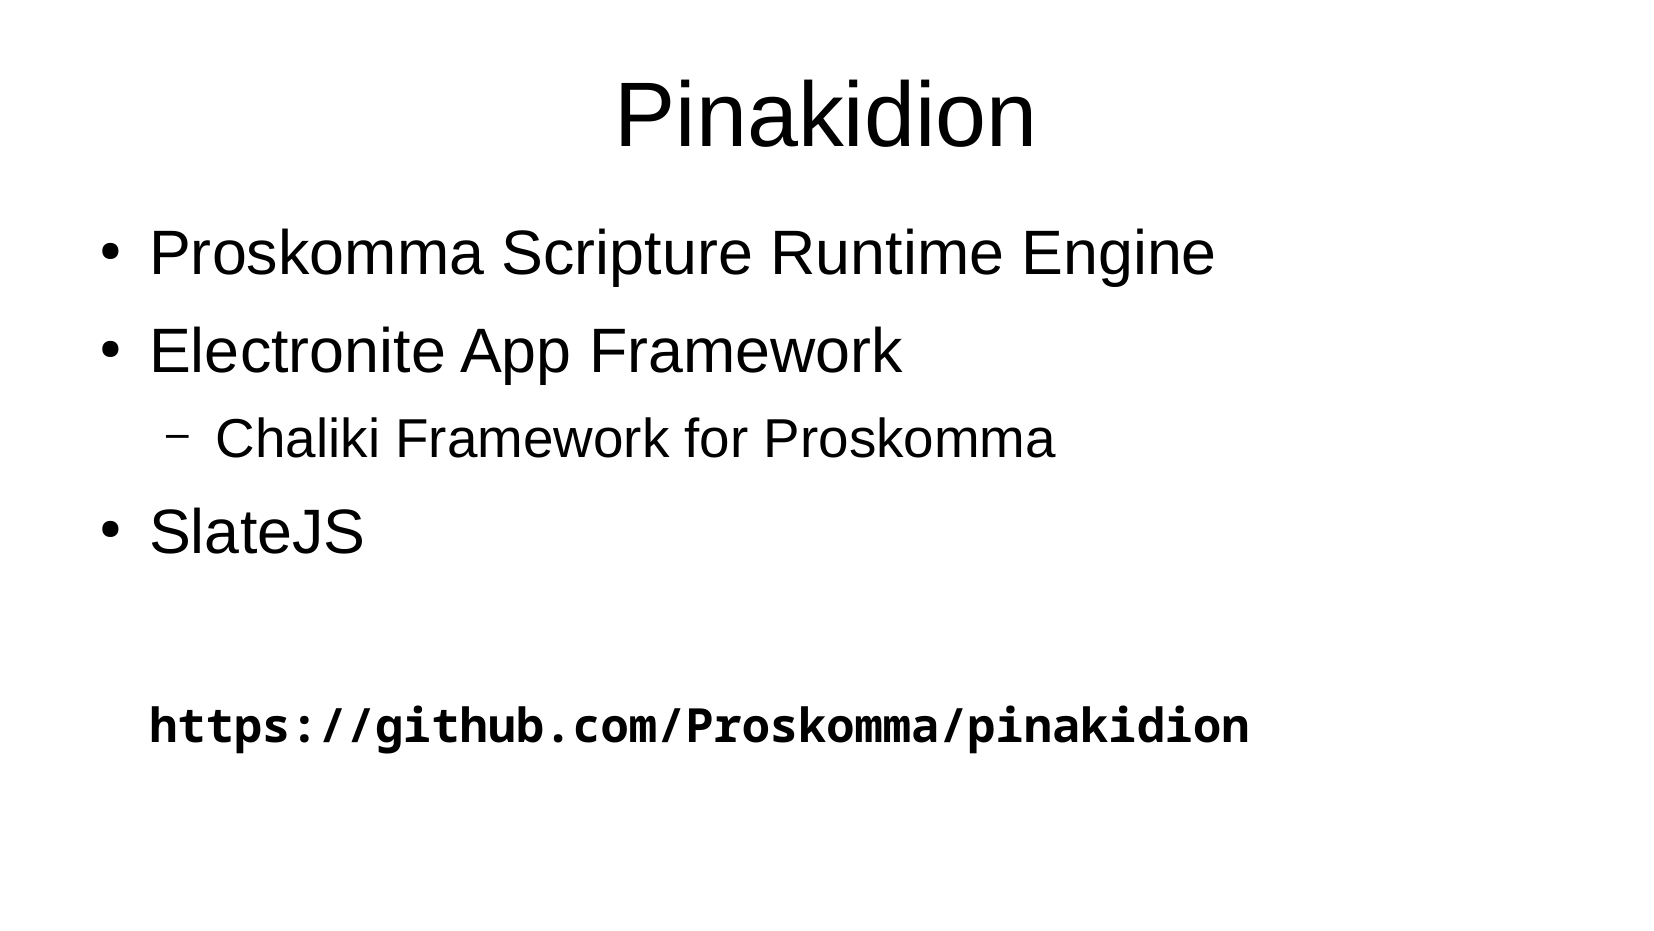

# Pinakidion
Proskomma Scripture Runtime Engine
Electronite App Framework
Chaliki Framework for Proskomma
SlateJS
https://github.com/Proskomma/pinakidion